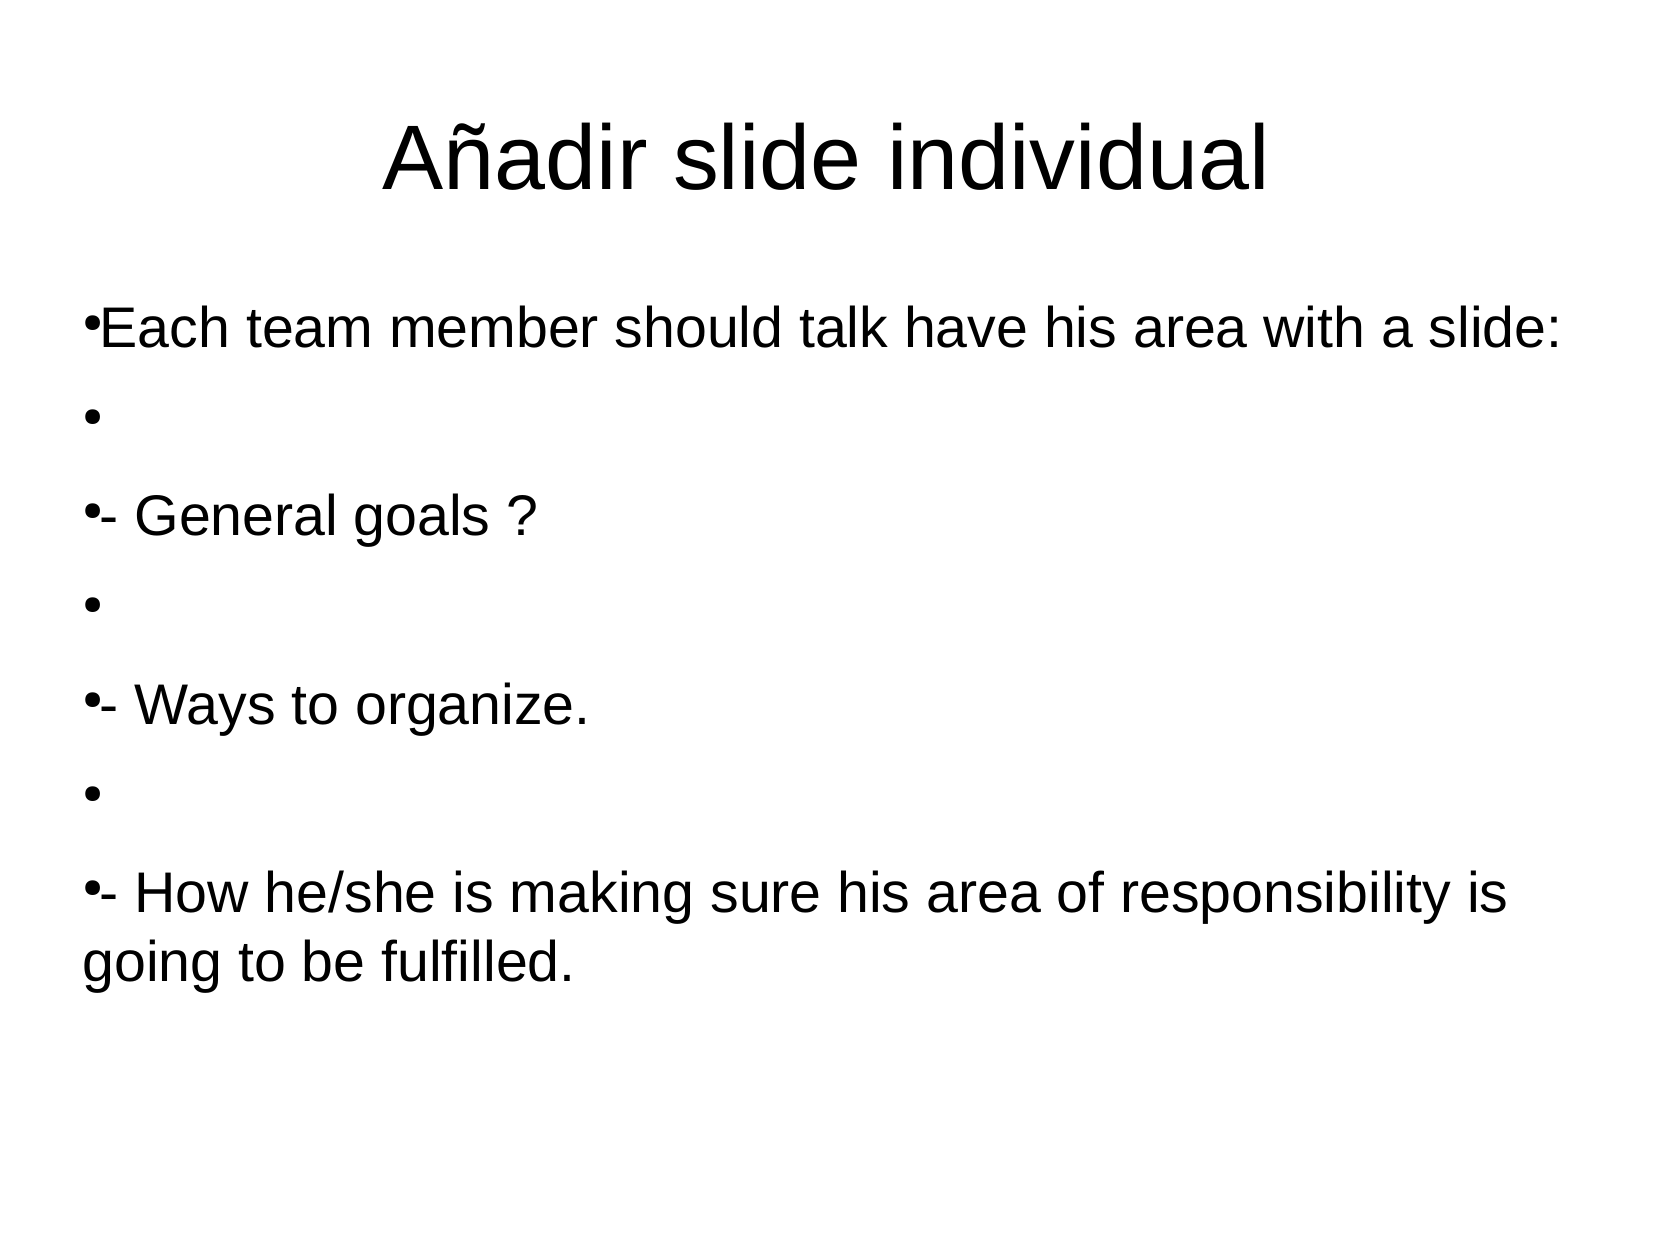

# Añadir slide individual
Each team member should talk have his area with a slide:
- General goals ?
- Ways to organize.
- How he/she is making sure his area of responsibility is going to be fulfilled.